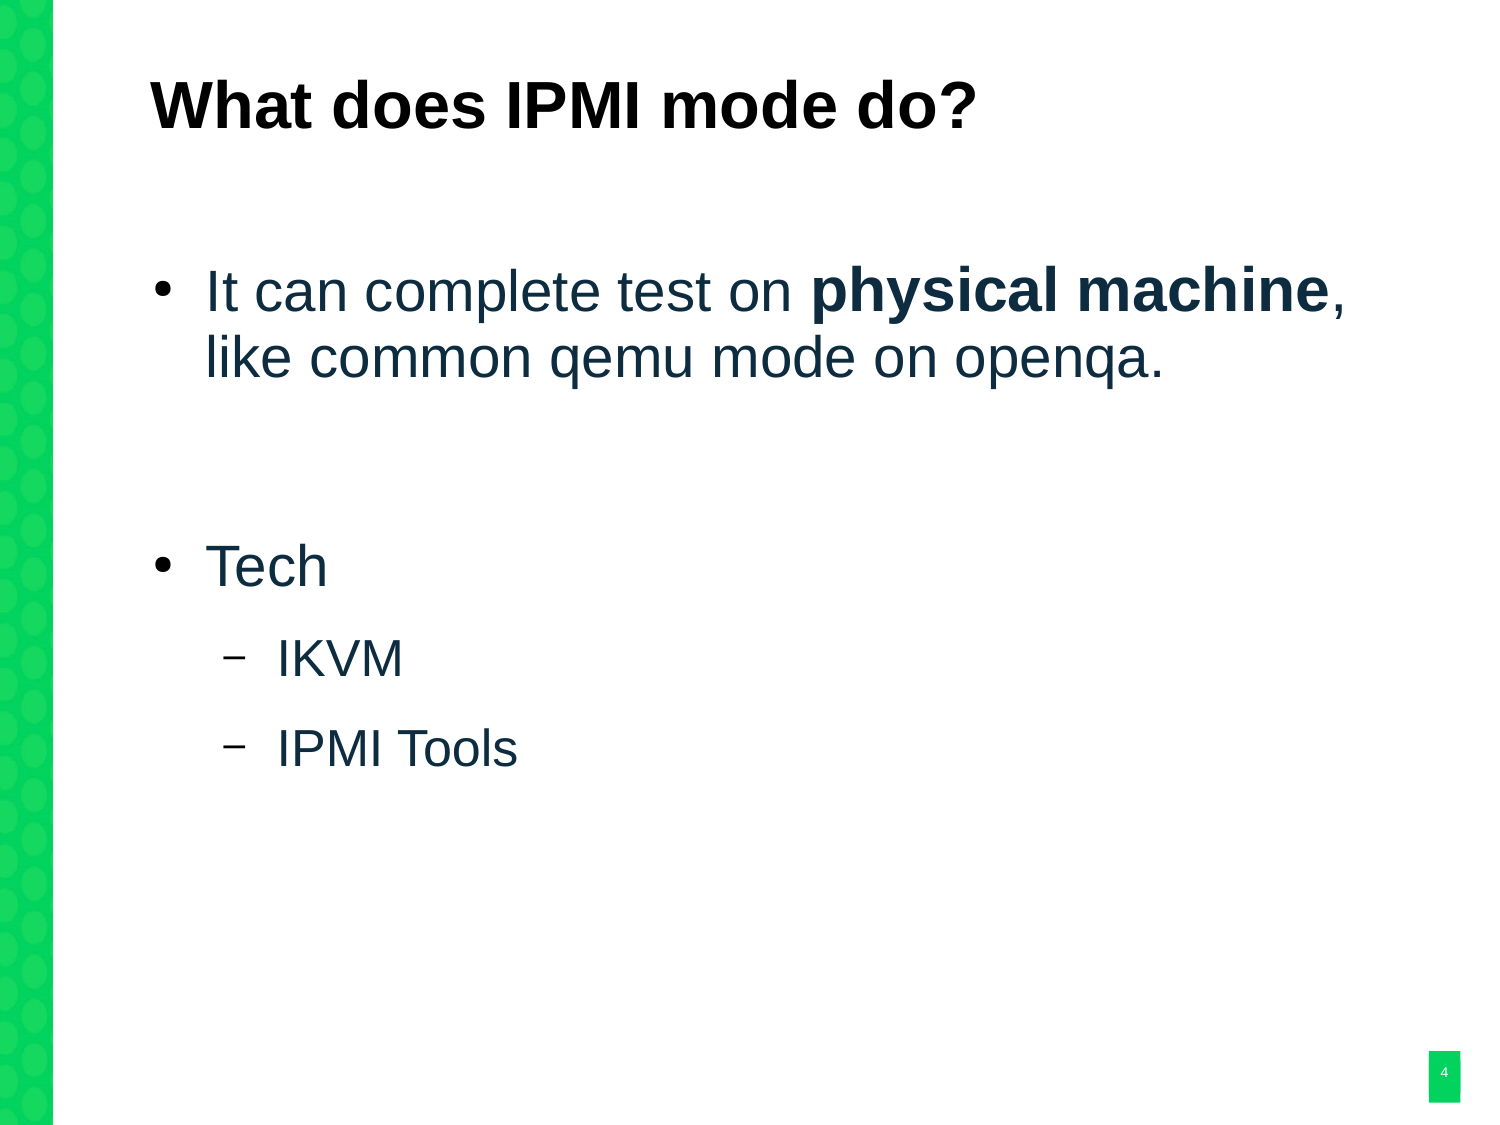

# What does IPMI mode do?
It can complete test on physical machine, like common qemu mode on openqa.
Tech
IKVM
IPMI Tools